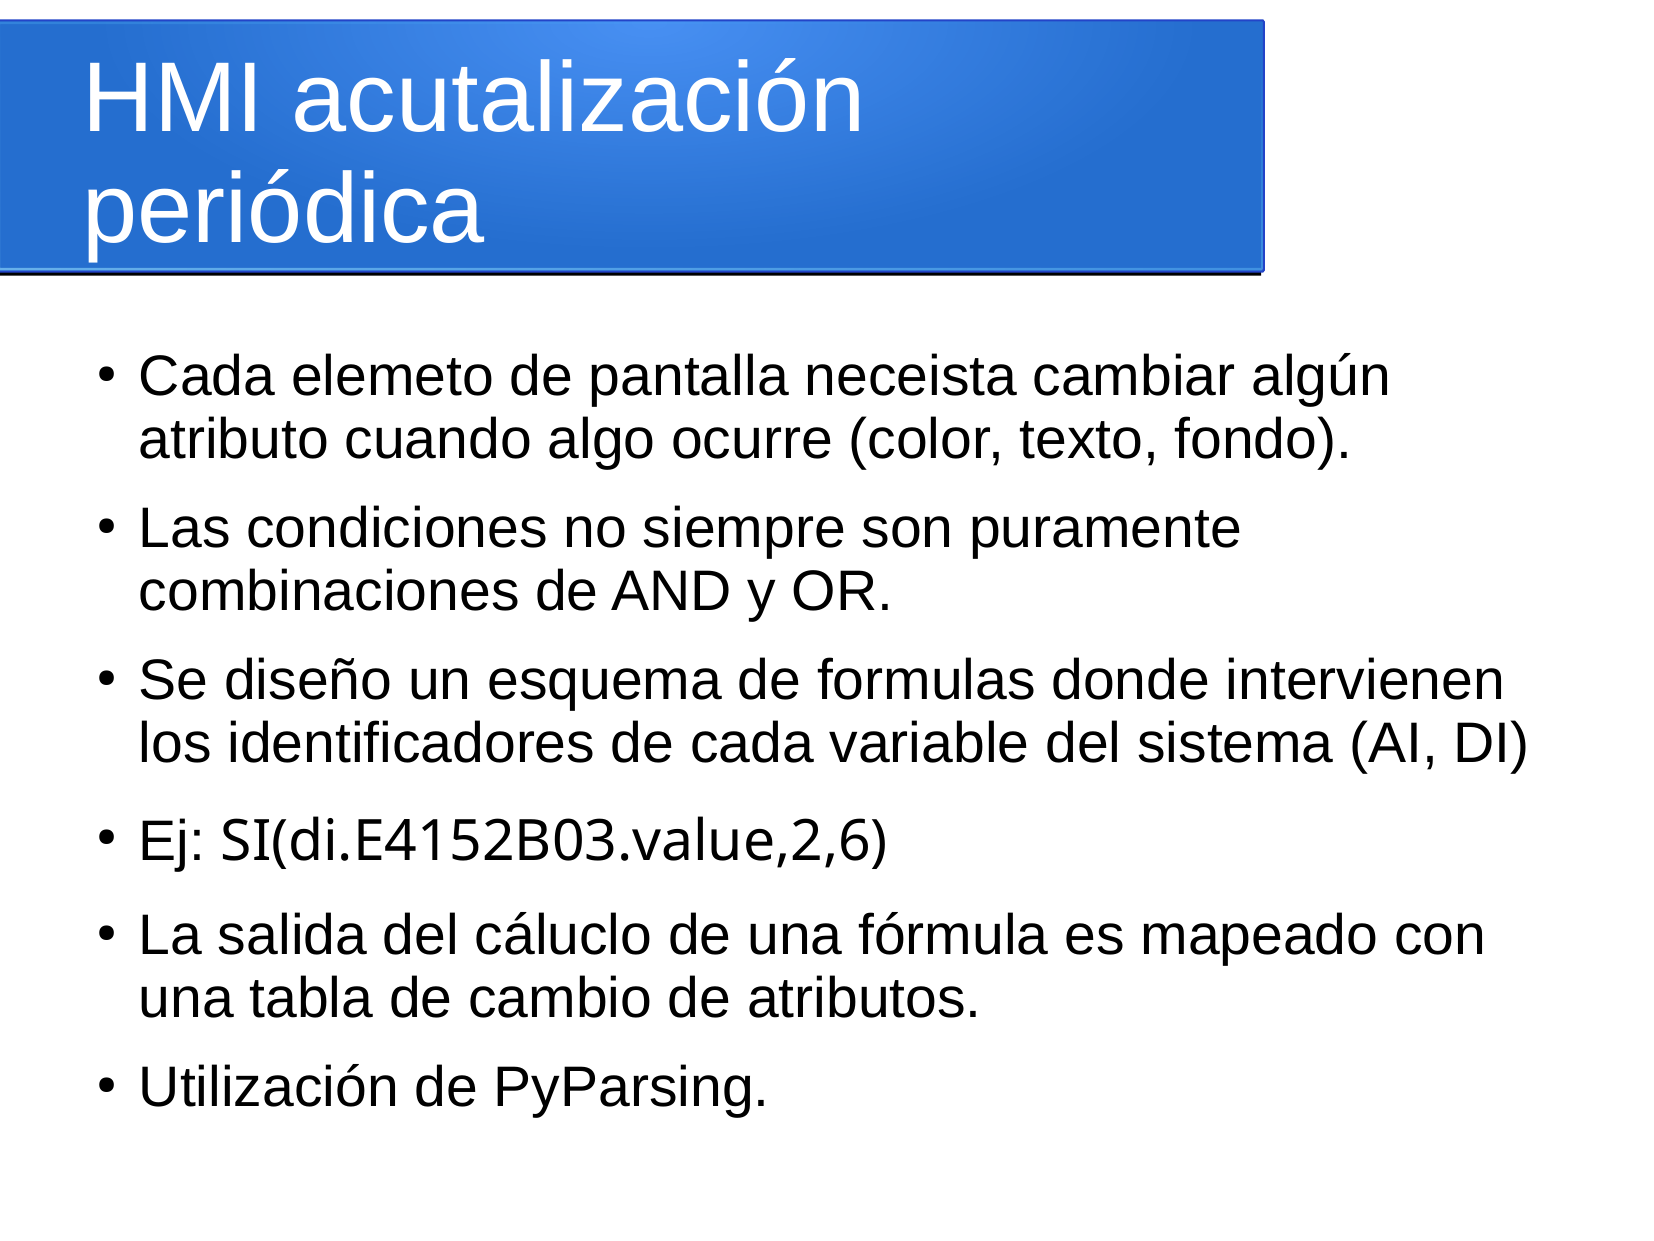

# HMI acutalización periódica
Cada elemeto de pantalla neceista cambiar algún atributo cuando algo ocurre (color, texto, fondo).
Las condiciones no siempre son puramente combinaciones de AND y OR.
Se diseño un esquema de formulas donde intervienen los identificadores de cada variable del sistema (AI, DI)
Ej: SI(di.E4152B03.value,2,6)
La salida del cáluclo de una fórmula es mapeado con una tabla de cambio de atributos.
Utilización de PyParsing.